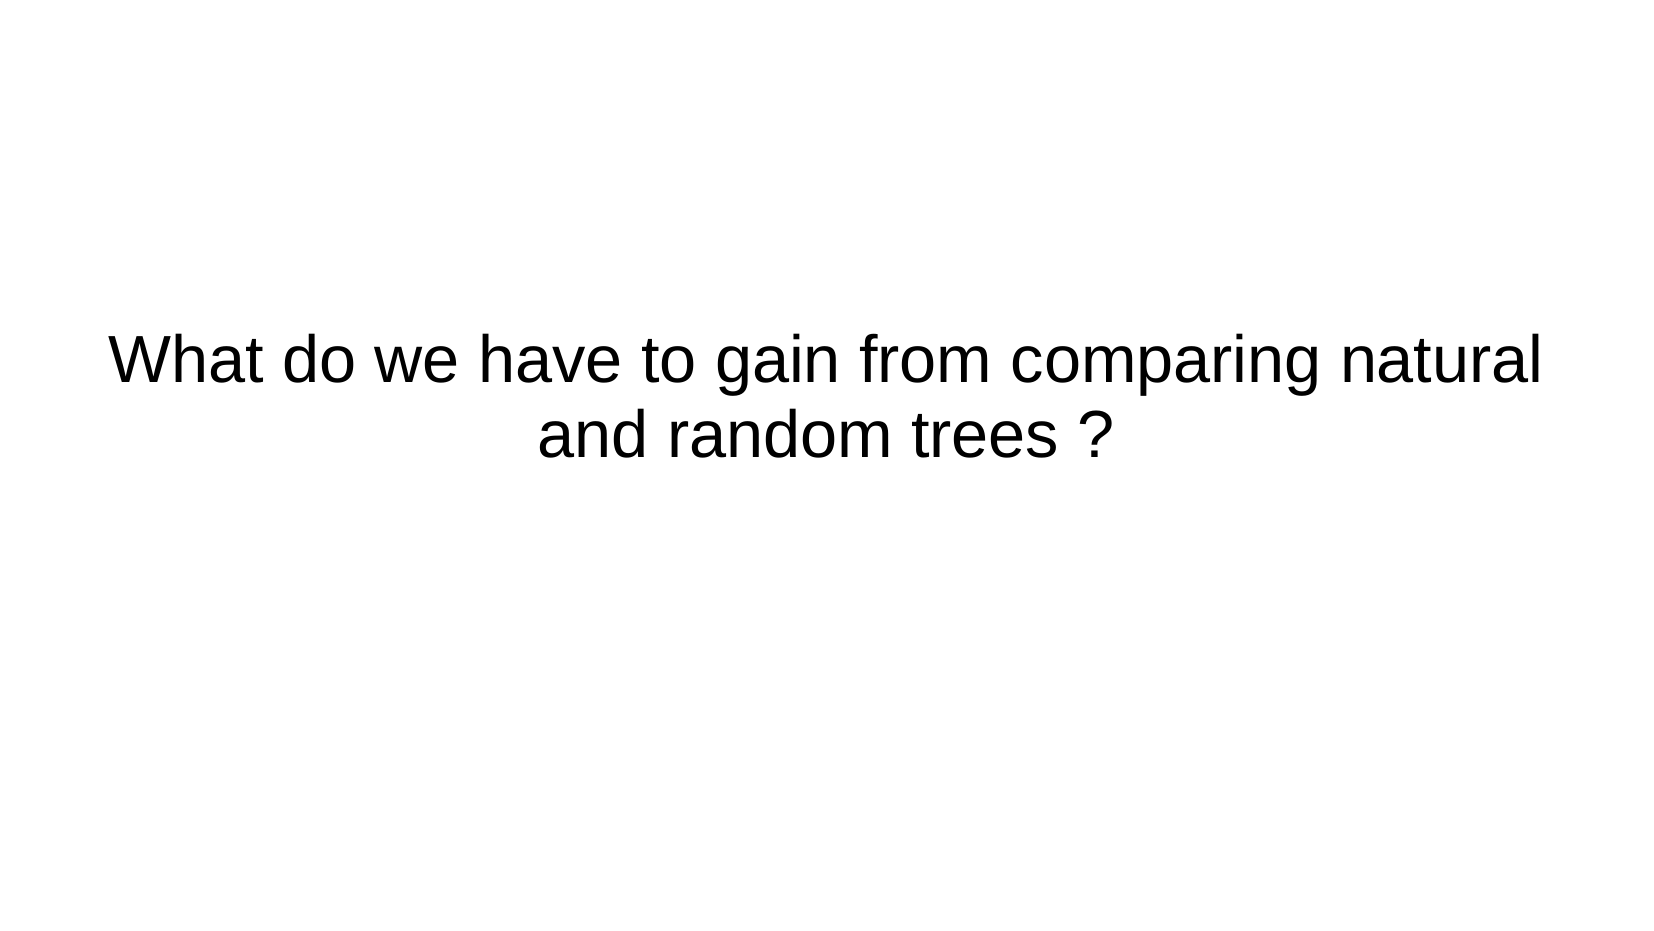

# What do we have to gain from comparing natural and random trees ?